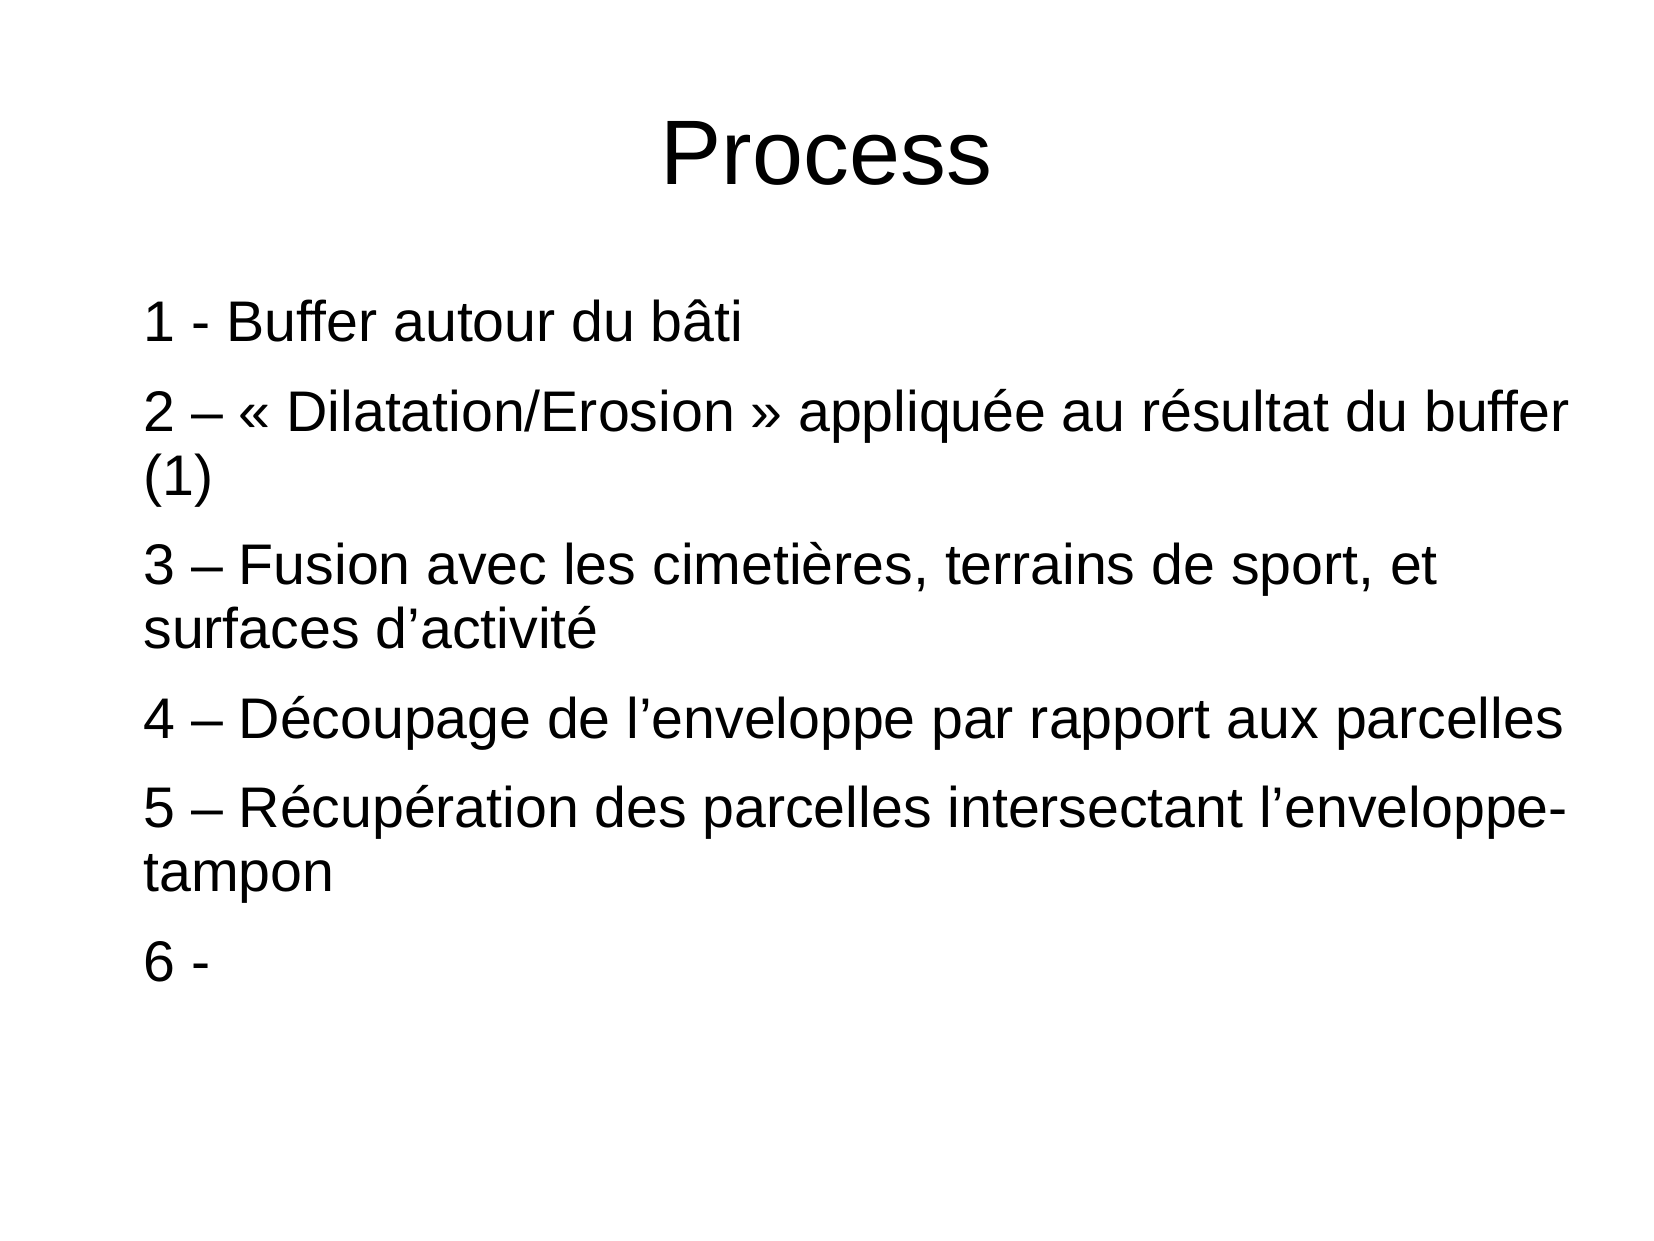

# Process
1 - Buffer autour du bâti
2 – « Dilatation/Erosion » appliquée au résultat du buffer (1)
3 – Fusion avec les cimetières, terrains de sport, et surfaces d’activité
4 – Découpage de l’enveloppe par rapport aux parcelles
5 – Récupération des parcelles intersectant l’enveloppe-tampon
6 -